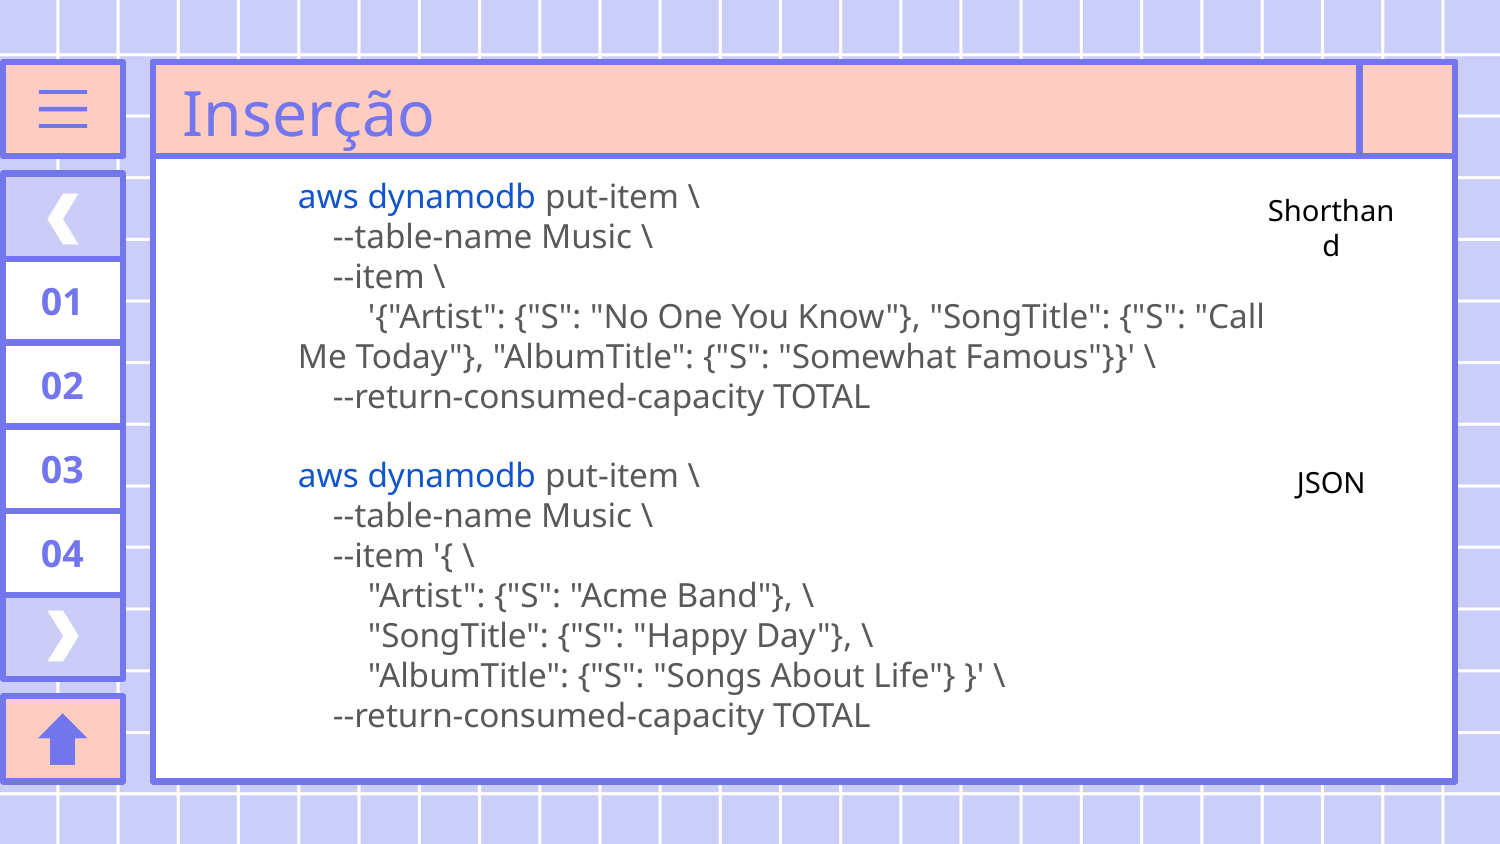

# Inserção
Shorthand
aws dynamodb put-item \
 --table-name Music \
 --item \
 '{"Artist": {"S": "No One You Know"}, "SongTitle": {"S": "Call Me Today"}, "AlbumTitle": {"S": "Somewhat Famous"}}' \
 --return-consumed-capacity TOTAL
aws dynamodb put-item \
 --table-name Music \
 --item '{ \
 "Artist": {"S": "Acme Band"}, \
 "SongTitle": {"S": "Happy Day"}, \
 "AlbumTitle": {"S": "Songs About Life"} }' \
 --return-consumed-capacity TOTAL
01
02
03
JSON
04